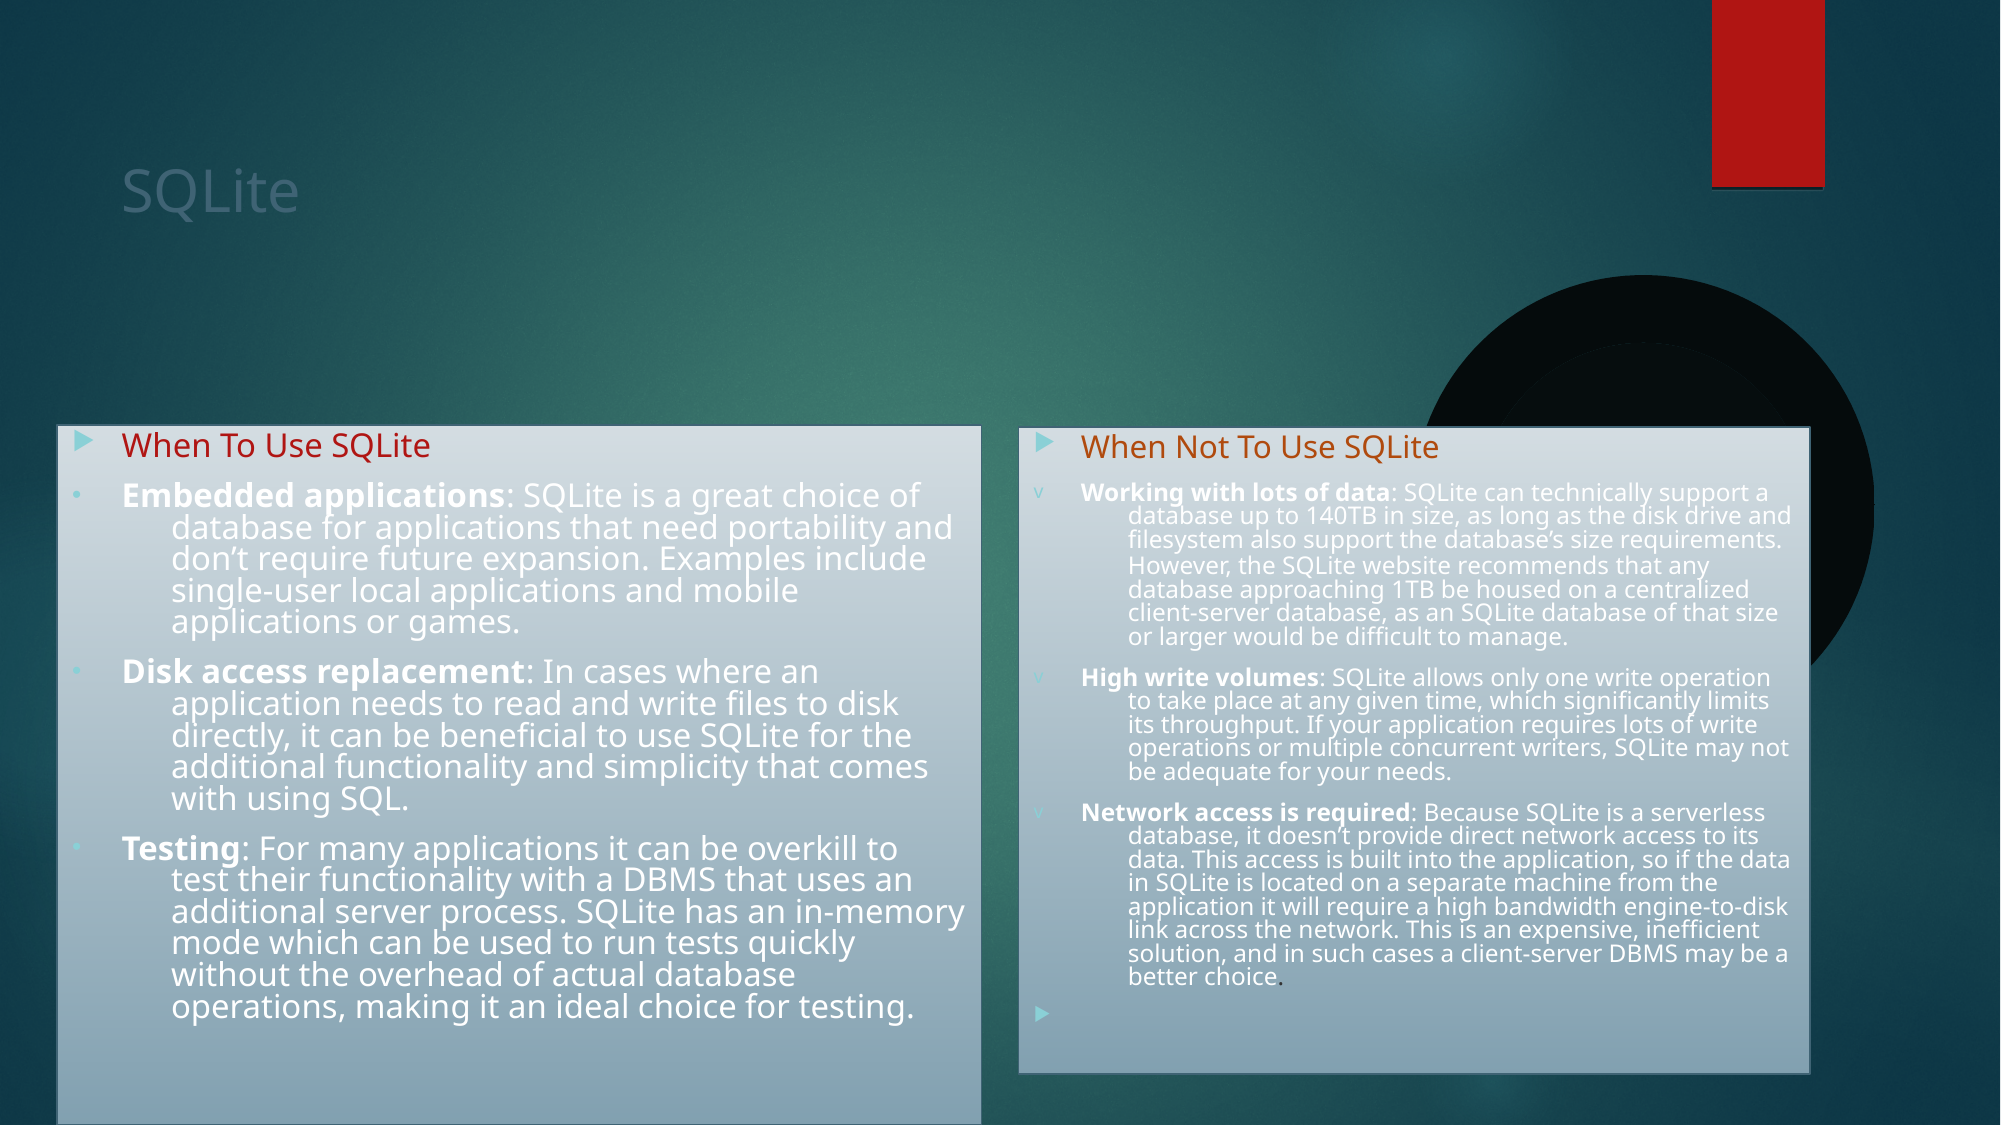

# SQLite
When To Use SQLite
Embedded applications: SQLite is a great choice of database for applications that need portability and don’t require future expansion. Examples include single-user local applications and mobile applications or games.
Disk access replacement: In cases where an application needs to read and write files to disk directly, it can be beneficial to use SQLite for the additional functionality and simplicity that comes with using SQL.
Testing: For many applications it can be overkill to test their functionality with a DBMS that uses an additional server process. SQLite has an in-memory mode which can be used to run tests quickly without the overhead of actual database operations, making it an ideal choice for testing.
When Not To Use SQLite
Working with lots of data: SQLite can technically support a database up to 140TB in size, as long as the disk drive and filesystem also support the database’s size requirements. However, the SQLite website recommends that any database approaching 1TB be housed on a centralized client-server database, as an SQLite database of that size or larger would be difficult to manage.
High write volumes: SQLite allows only one write operation to take place at any given time, which significantly limits its throughput. If your application requires lots of write operations or multiple concurrent writers, SQLite may not be adequate for your needs.
Network access is required: Because SQLite is a serverless database, it doesn’t provide direct network access to its data. This access is built into the application, so if the data in SQLite is located on a separate machine from the application it will require a high bandwidth engine-to-disk link across the network. This is an expensive, inefficient solution, and in such cases a client-server DBMS may be a better choice.